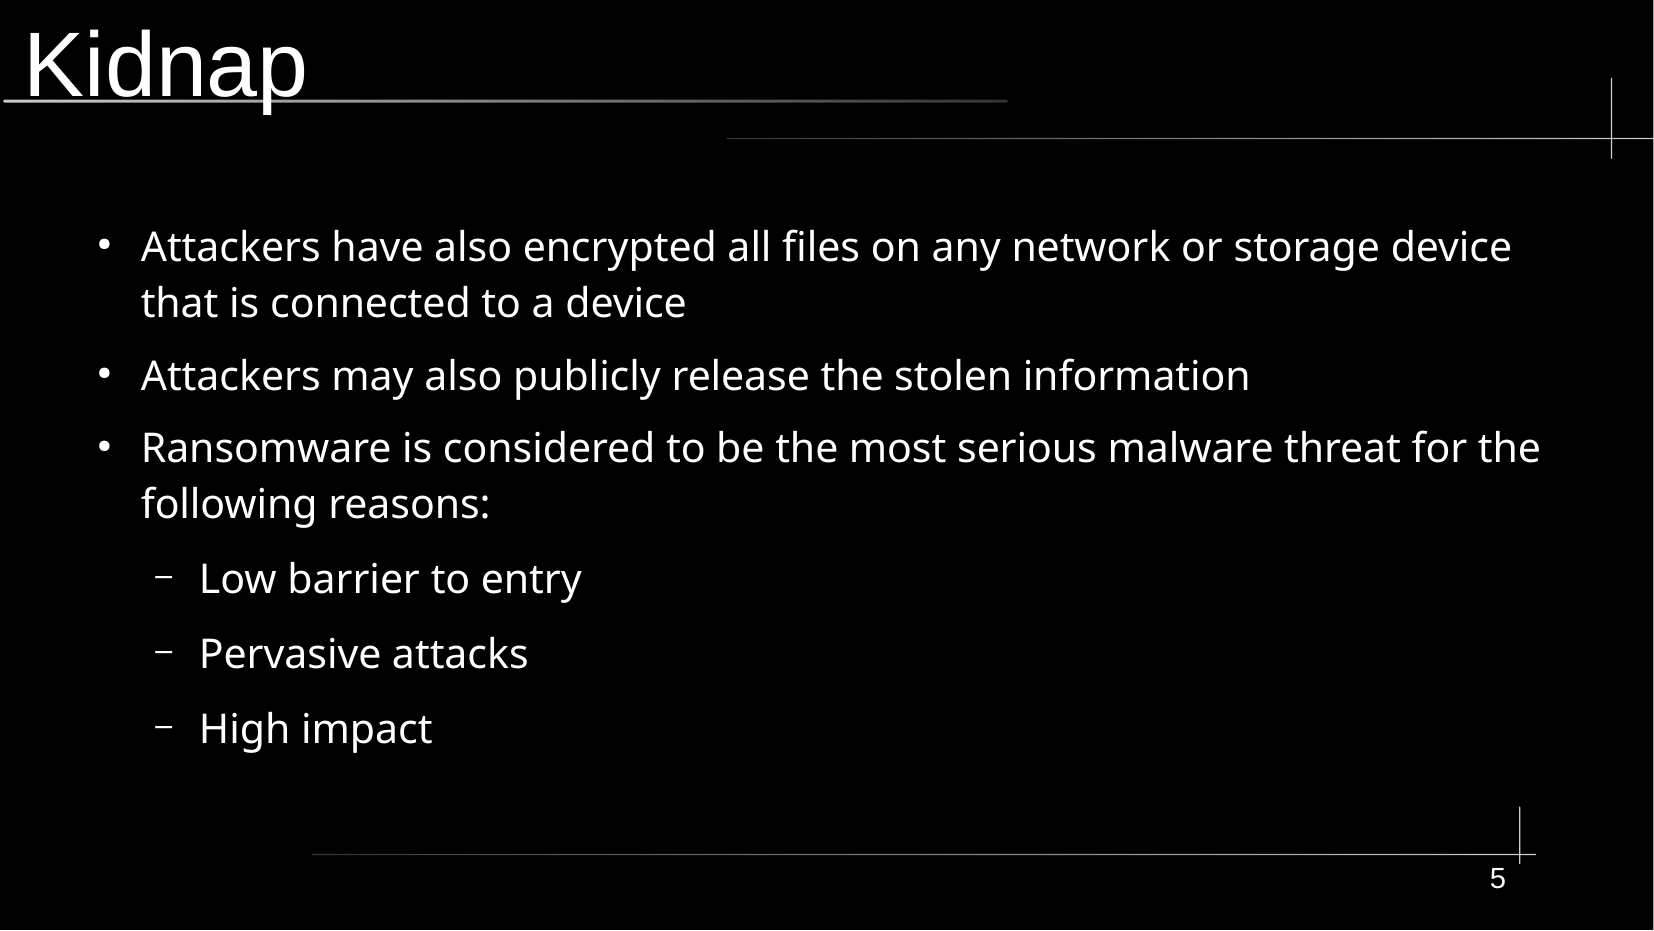

# Kidnap
Attackers have also encrypted all files on any network or storage device that is connected to a device
Attackers may also publicly release the stolen information
Ransomware is considered to be the most serious malware threat for the following reasons:
Low barrier to entry
Pervasive attacks
High impact
5